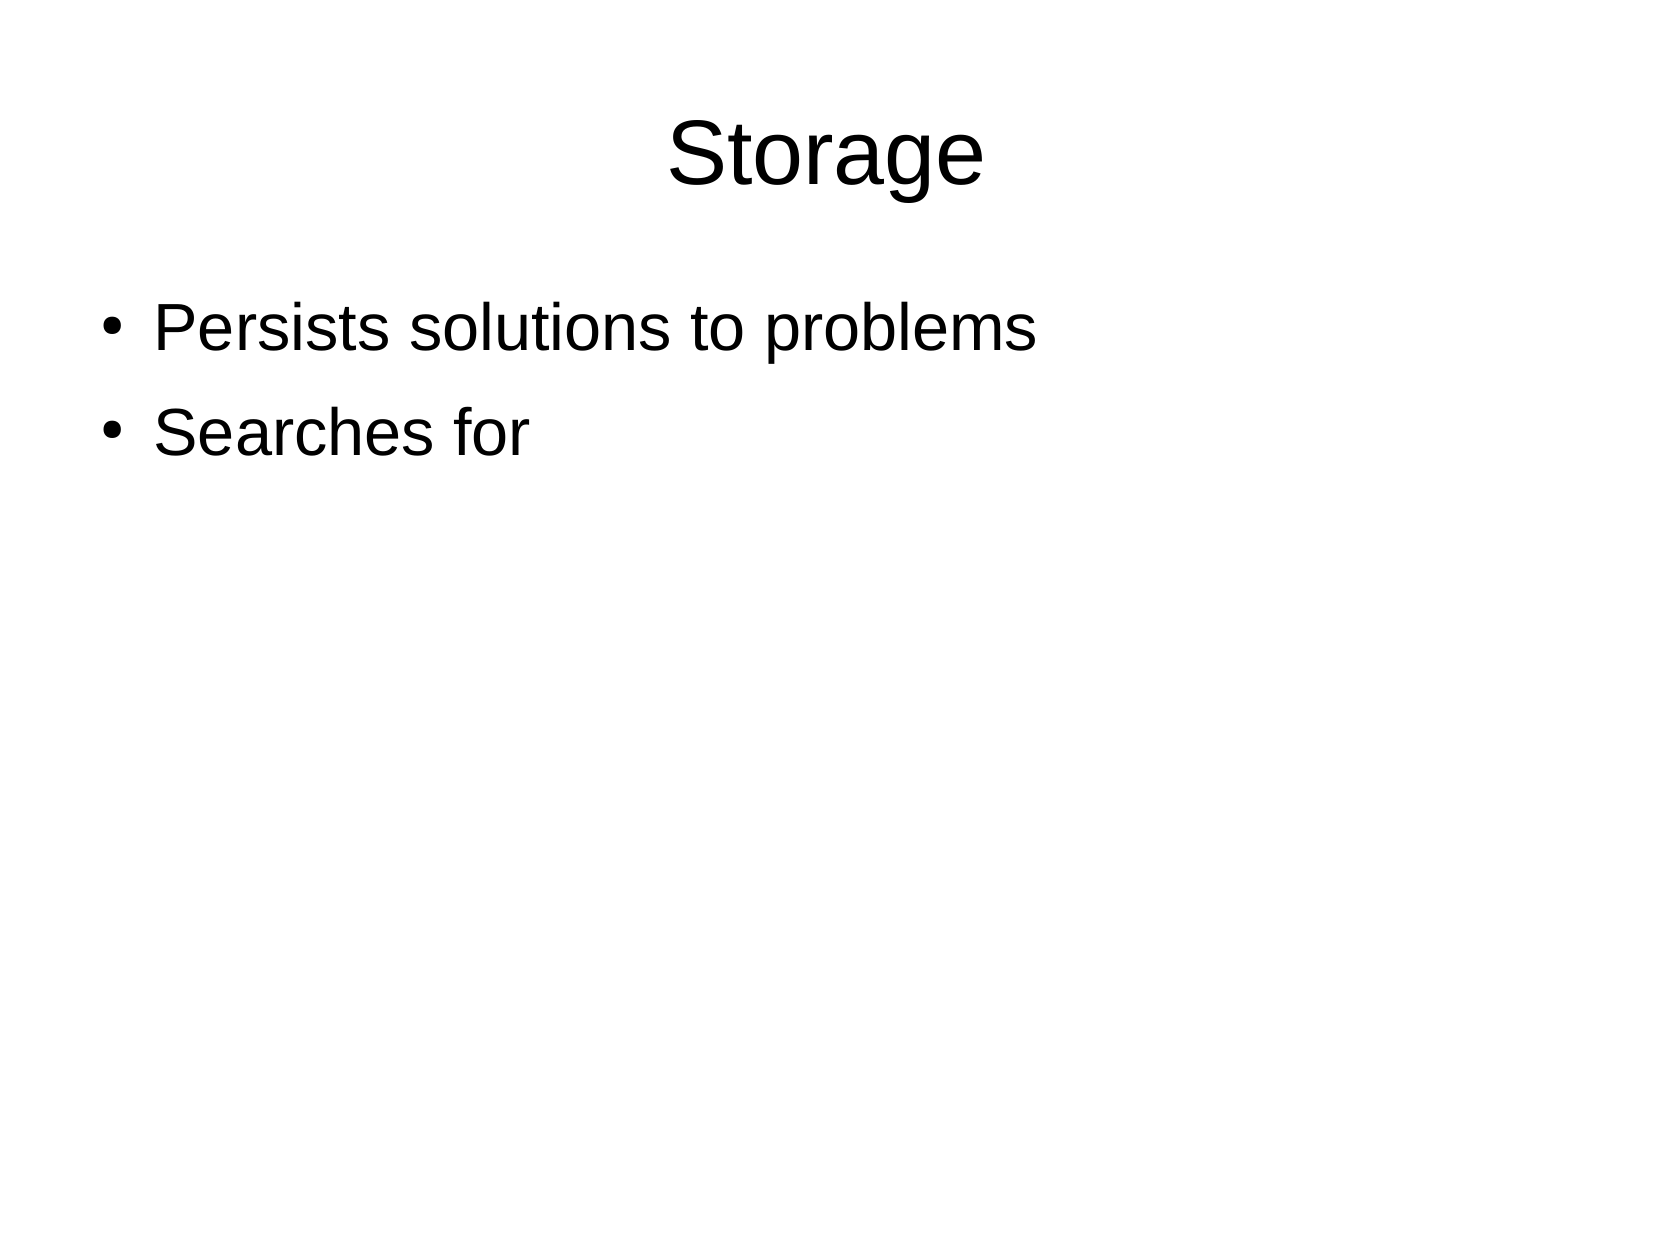

# Storage
Persists solutions to problems
Searches for